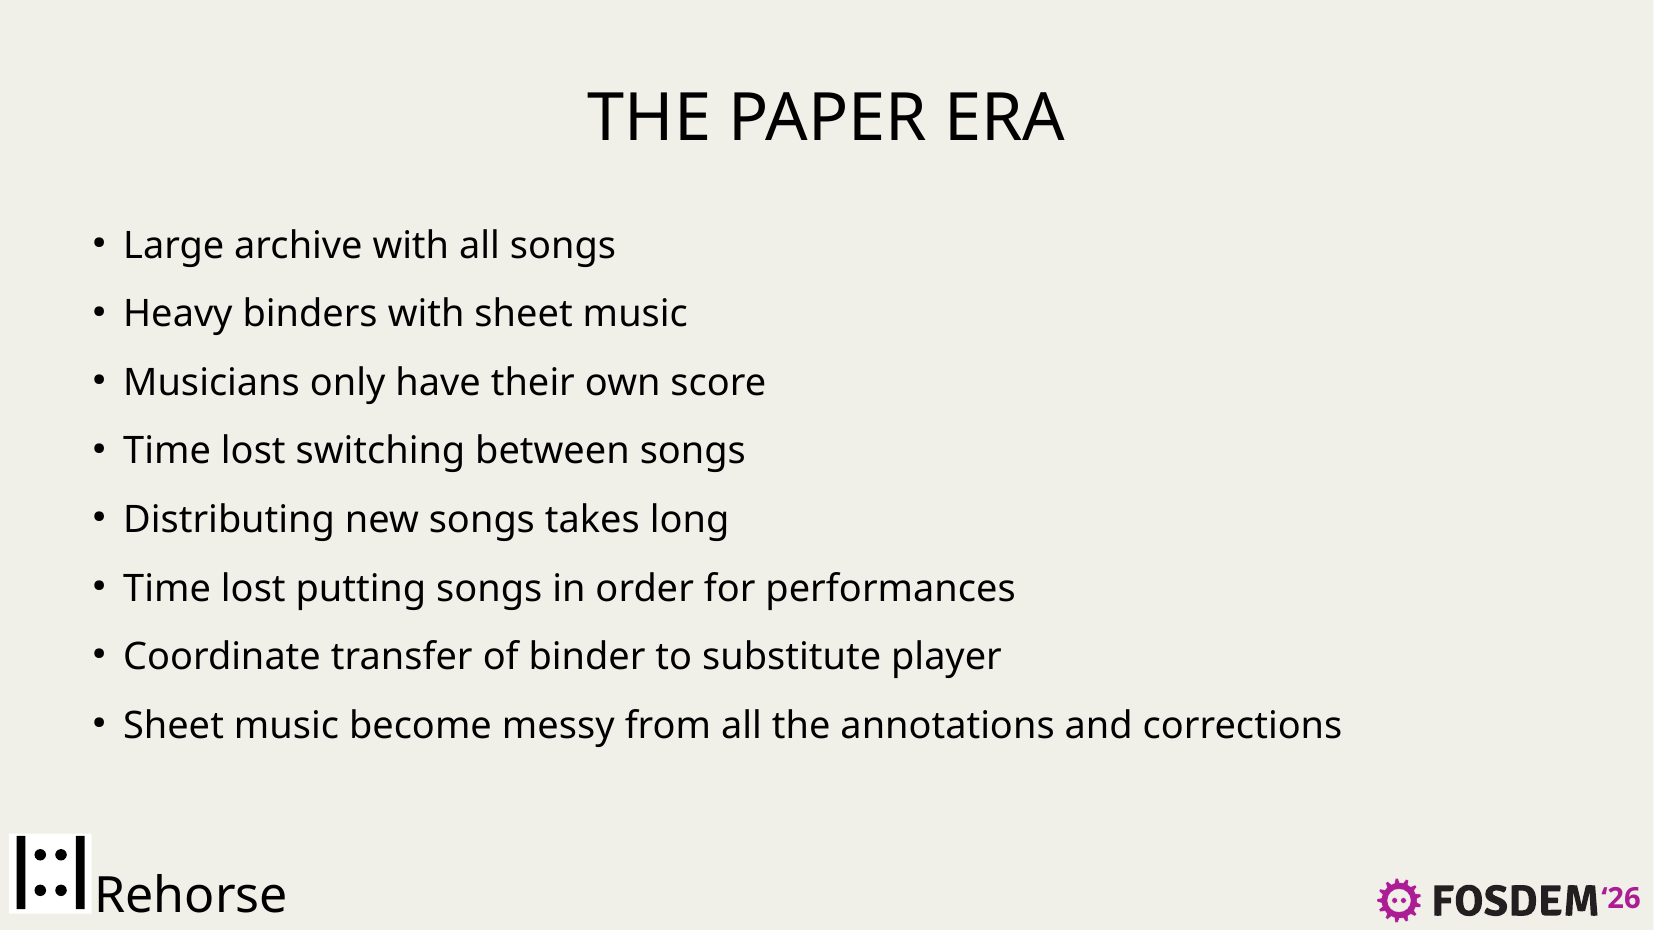

# The Paper Era
Large archive with all songs
Heavy binders with sheet music
Musicians only have their own score
Time lost switching between songs
Distributing new songs takes long
Time lost putting songs in order for performances
Coordinate transfer of binder to substitute player
Sheet music become messy from all the annotations and corrections